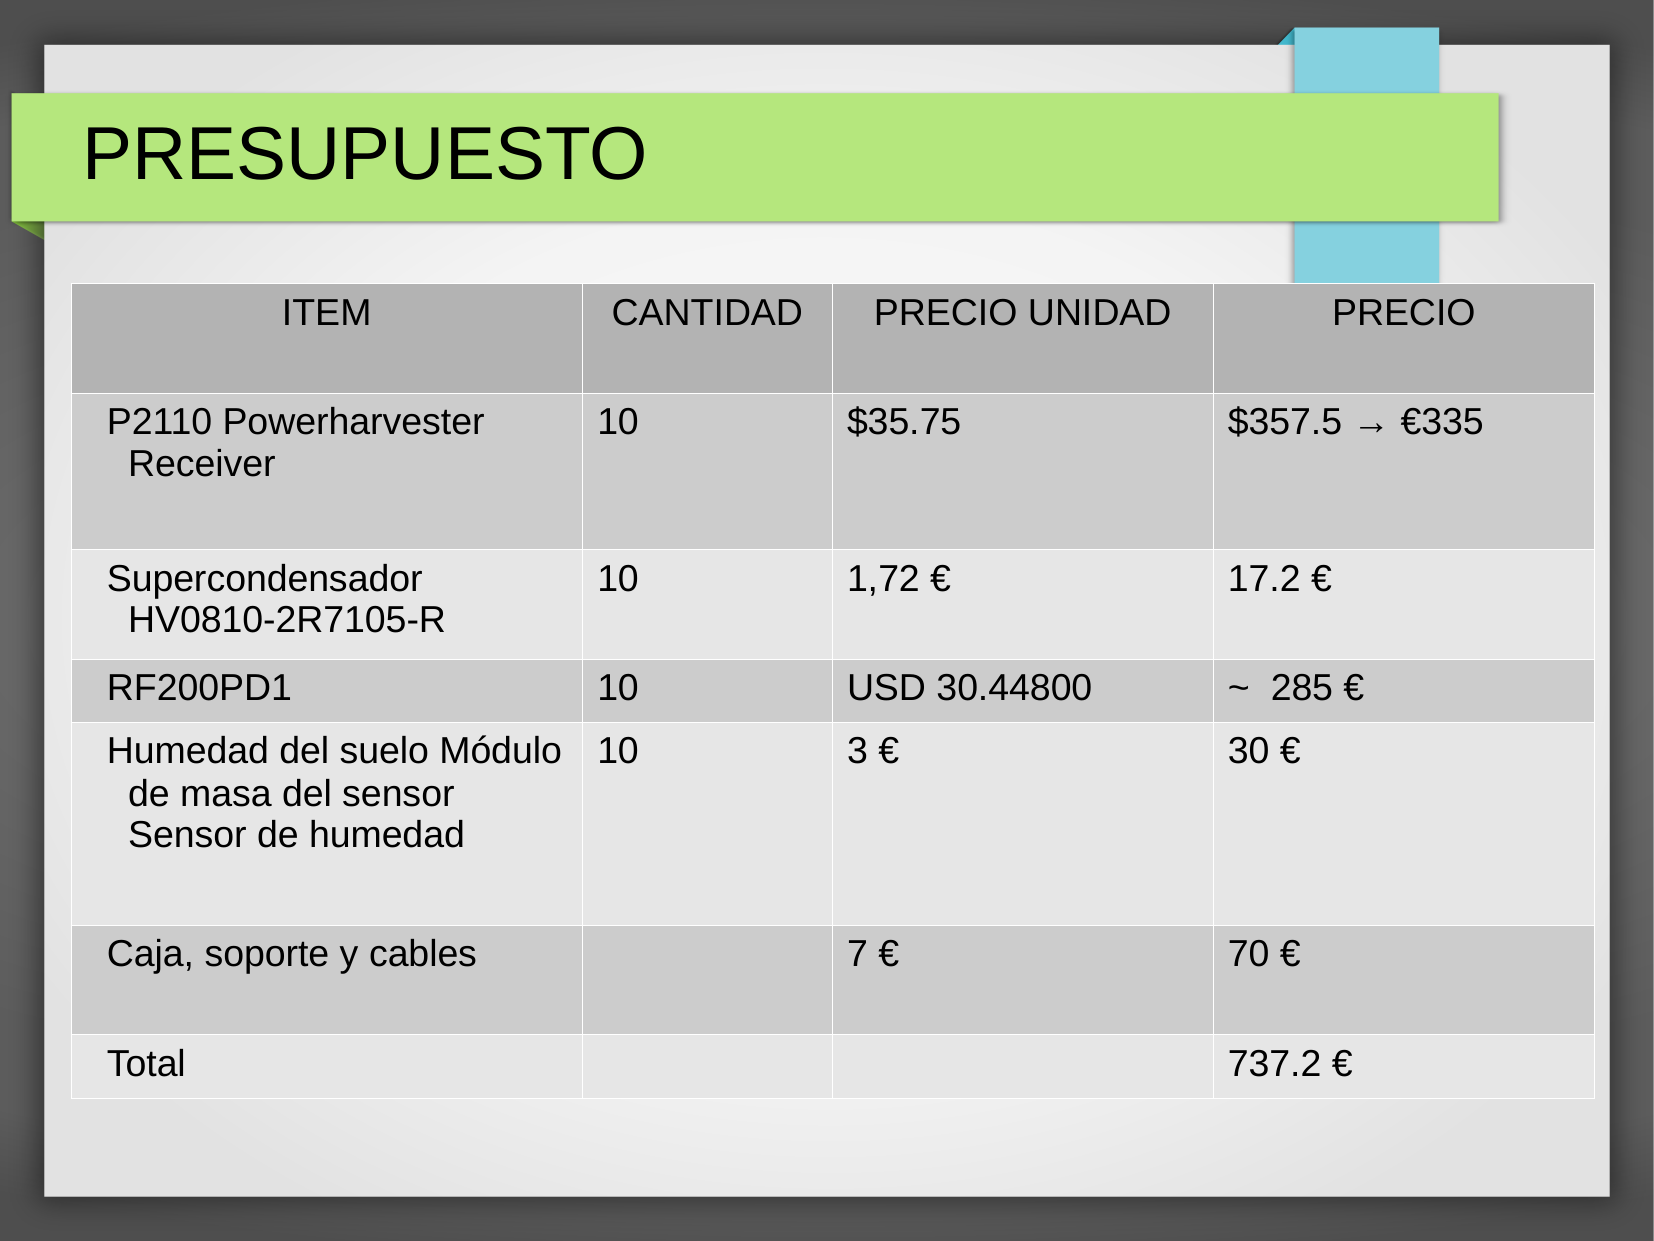

# PRESUPUESTO
| ITEM | CANTIDAD | PRECIO UNIDAD | PRECIO |
| --- | --- | --- | --- |
| P2110 Powerharvester Receiver | 10 | $35.75 | $357.5 → €335 |
| Supercondensador HV0810-2R7105-R | 10 | 1,72 € | 17.2 € |
| RF200PD1 | 10 | USD 30.44800 | ~ 285 € |
| Humedad del suelo Módulo de masa del sensor Sensor de humedad | 10 | 3 € | 30 € |
| Caja, soporte y cables | | 7 € | 70 € |
| Total | | | 737.2 € |